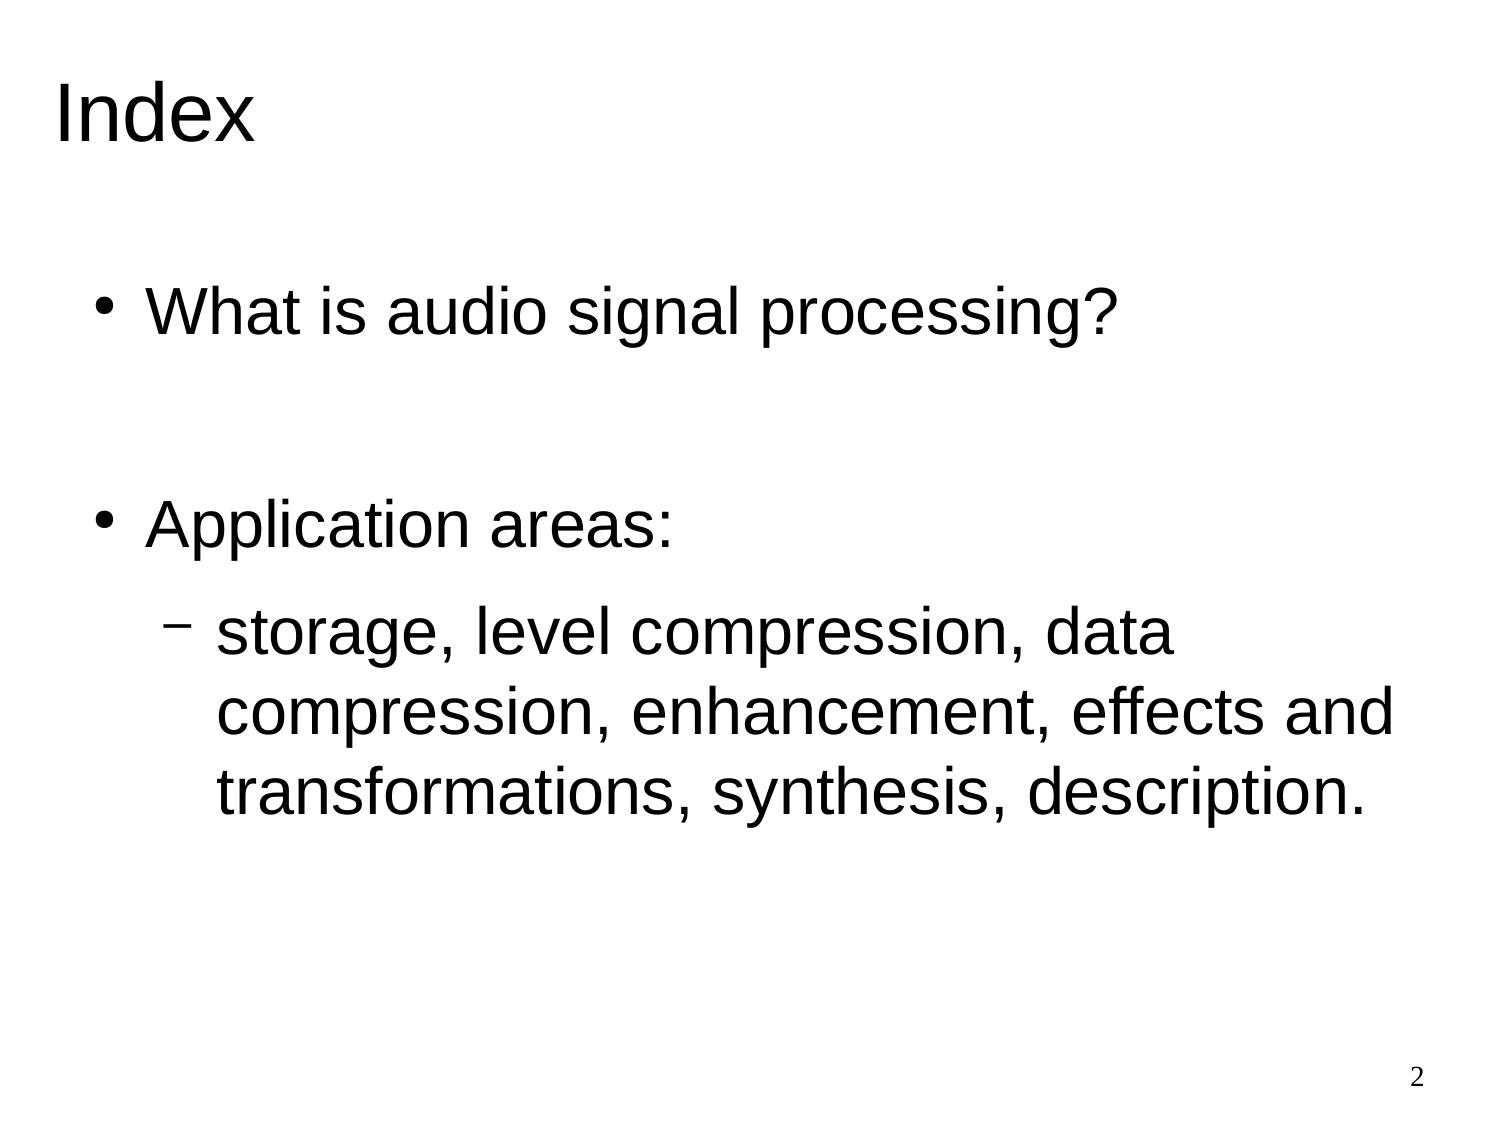

# Index
What is audio signal processing?
Application areas:
storage, level compression, data compression, enhancement, effects and transformations, synthesis, description.
2